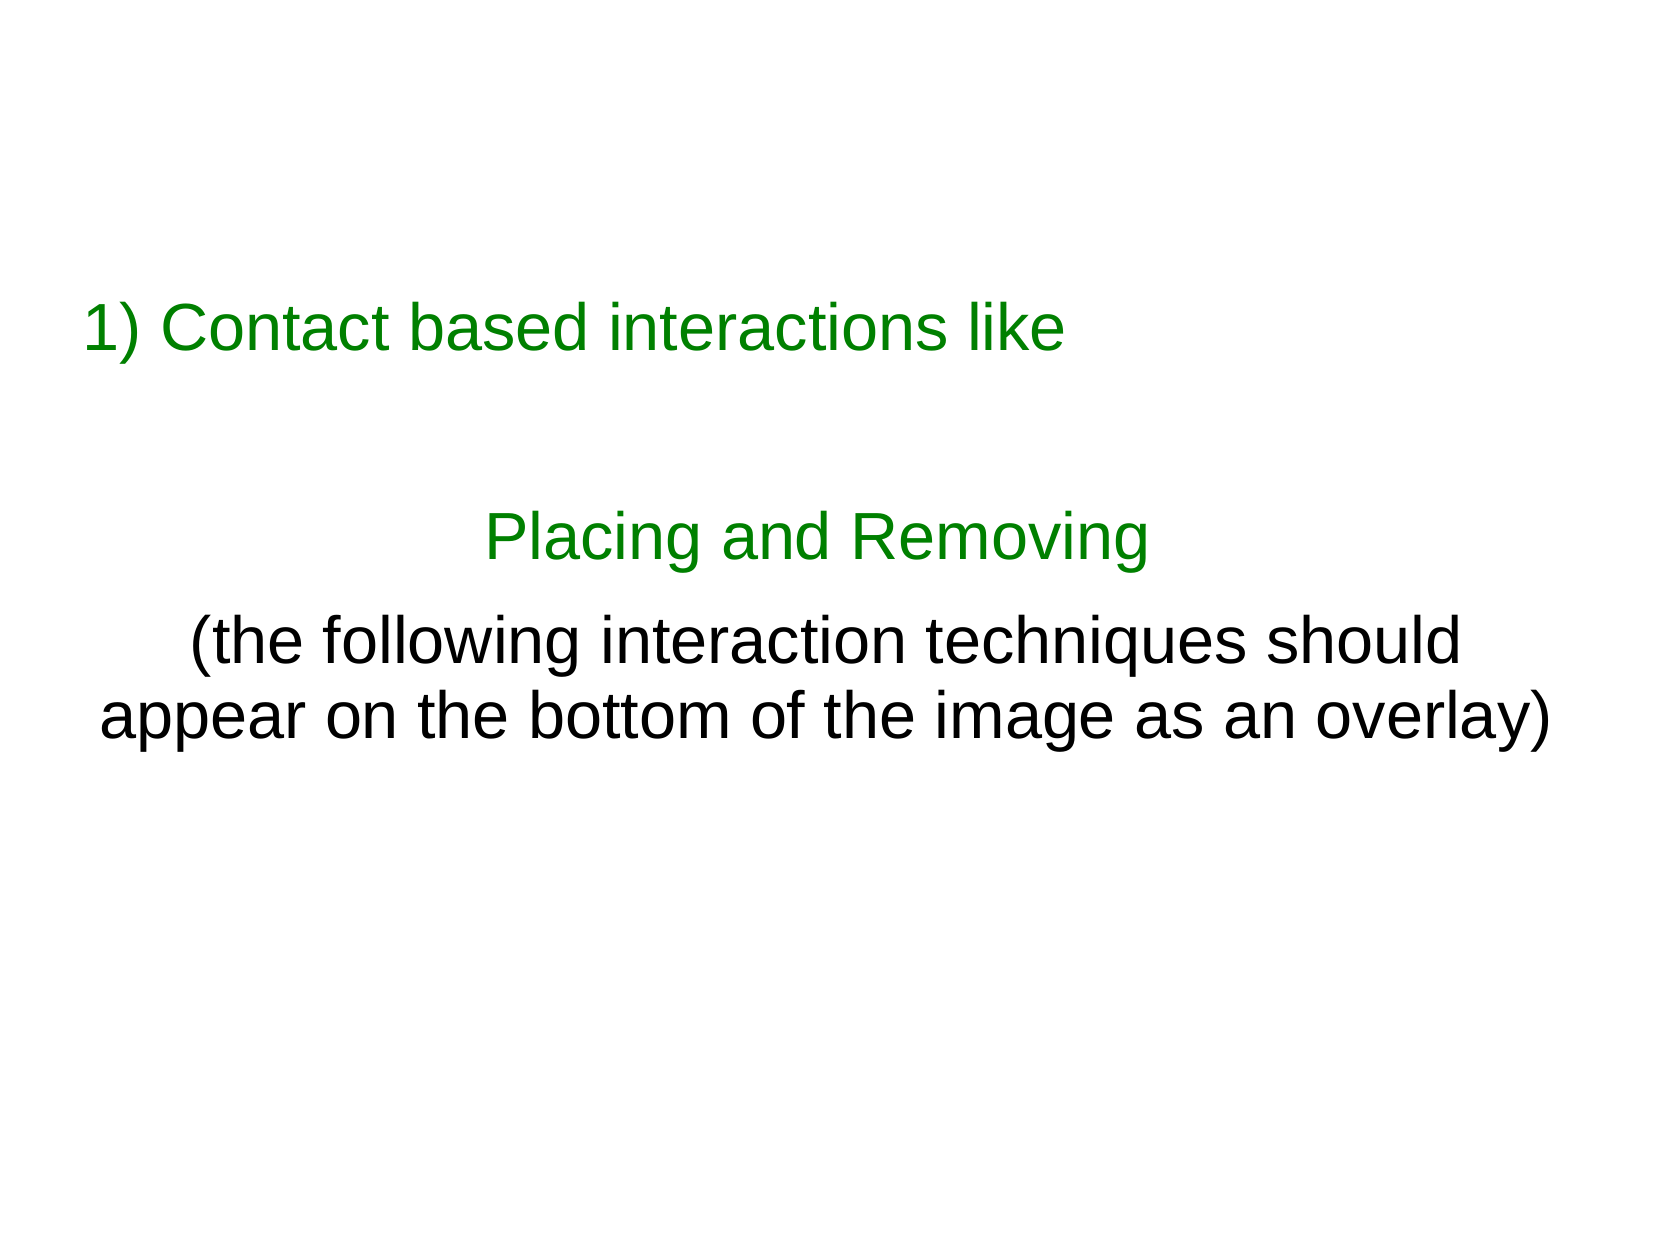

# 1) Contact based interactions like
Placing and Removing
(the following interaction techniques should appear on the bottom of the image as an overlay)